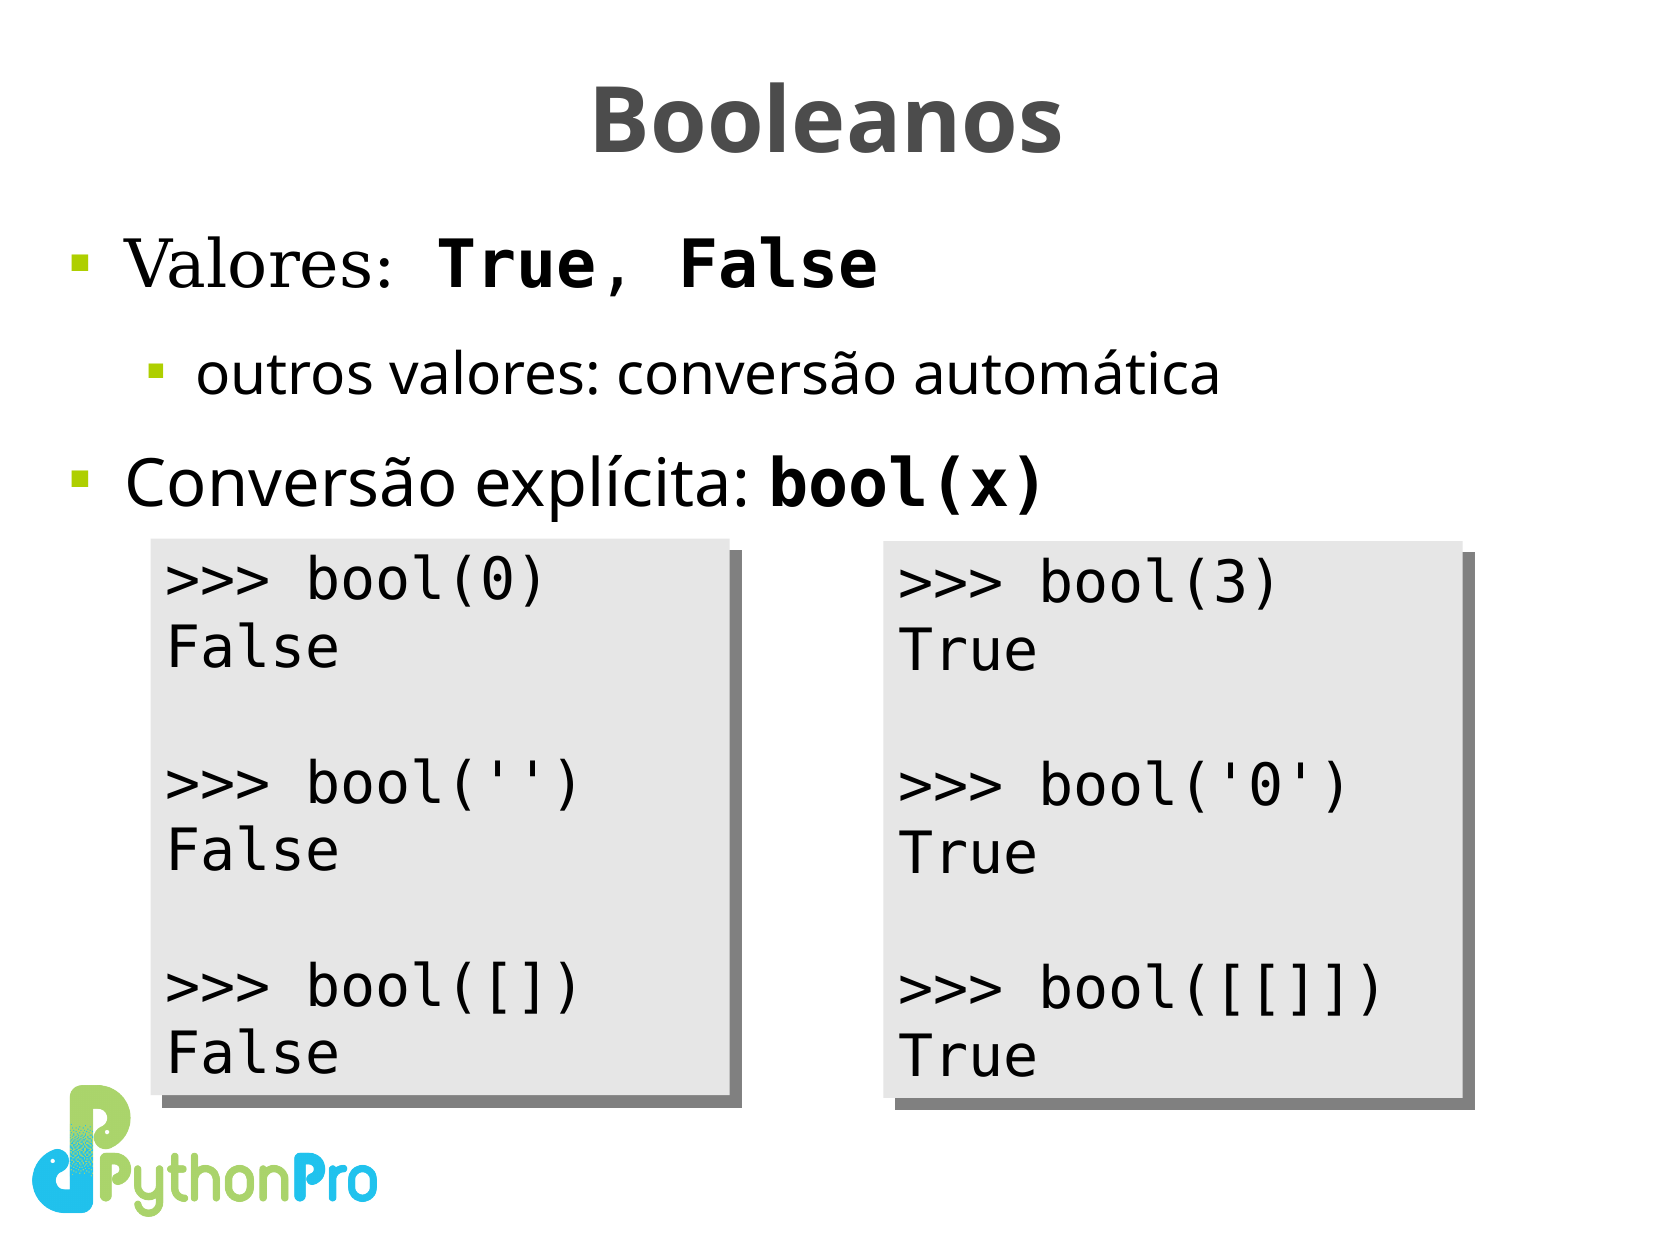

# Booleanos
Valores: True, False
outros valores: conversão automática
Conversão explícita: bool(x)
>>> bool(0)
False
>>> bool('')
False
>>> bool([])
False
>>> bool(3)
True
>>> bool('0')
True
>>> bool([[]])
True